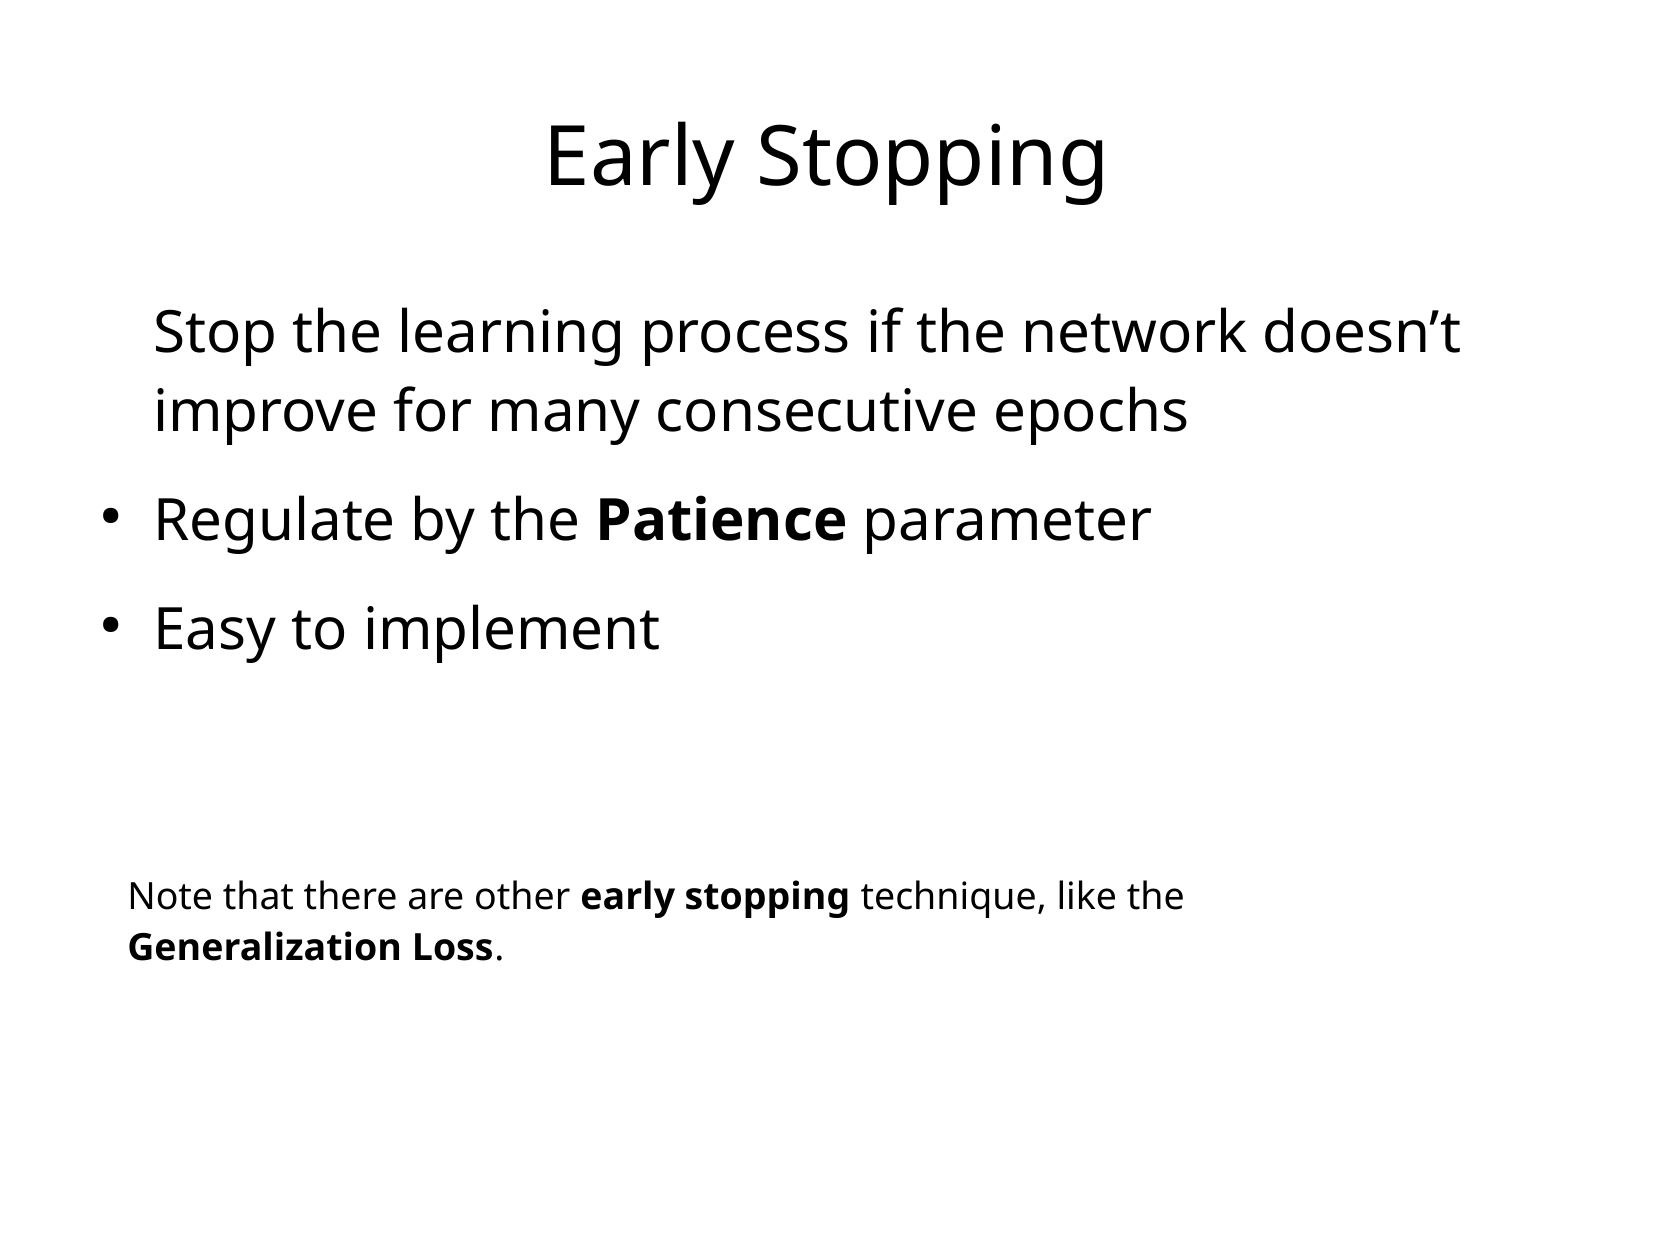

# Early Stopping
Stop the learning process if the network doesn’t improve for many consecutive epochs
Regulate by the Patience parameter
Easy to implement
Note that there are other early stopping technique, like the Generalization Loss.